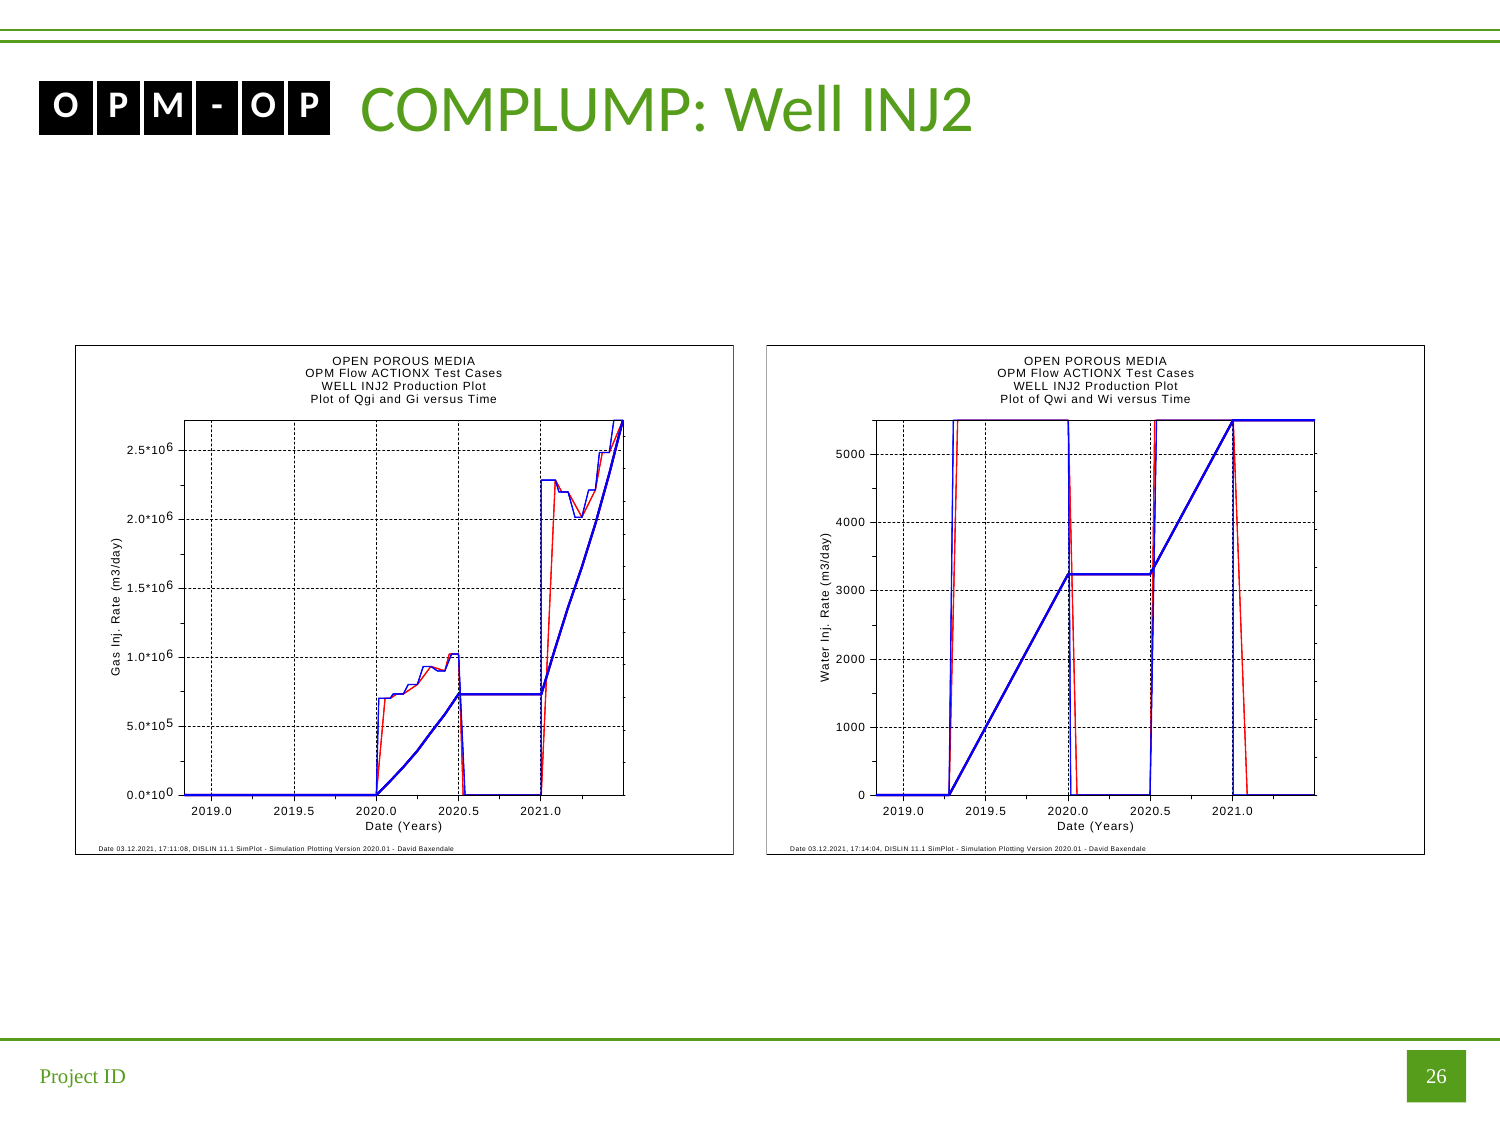

# COMPLUMP: Well iNJ2
Project ID
26